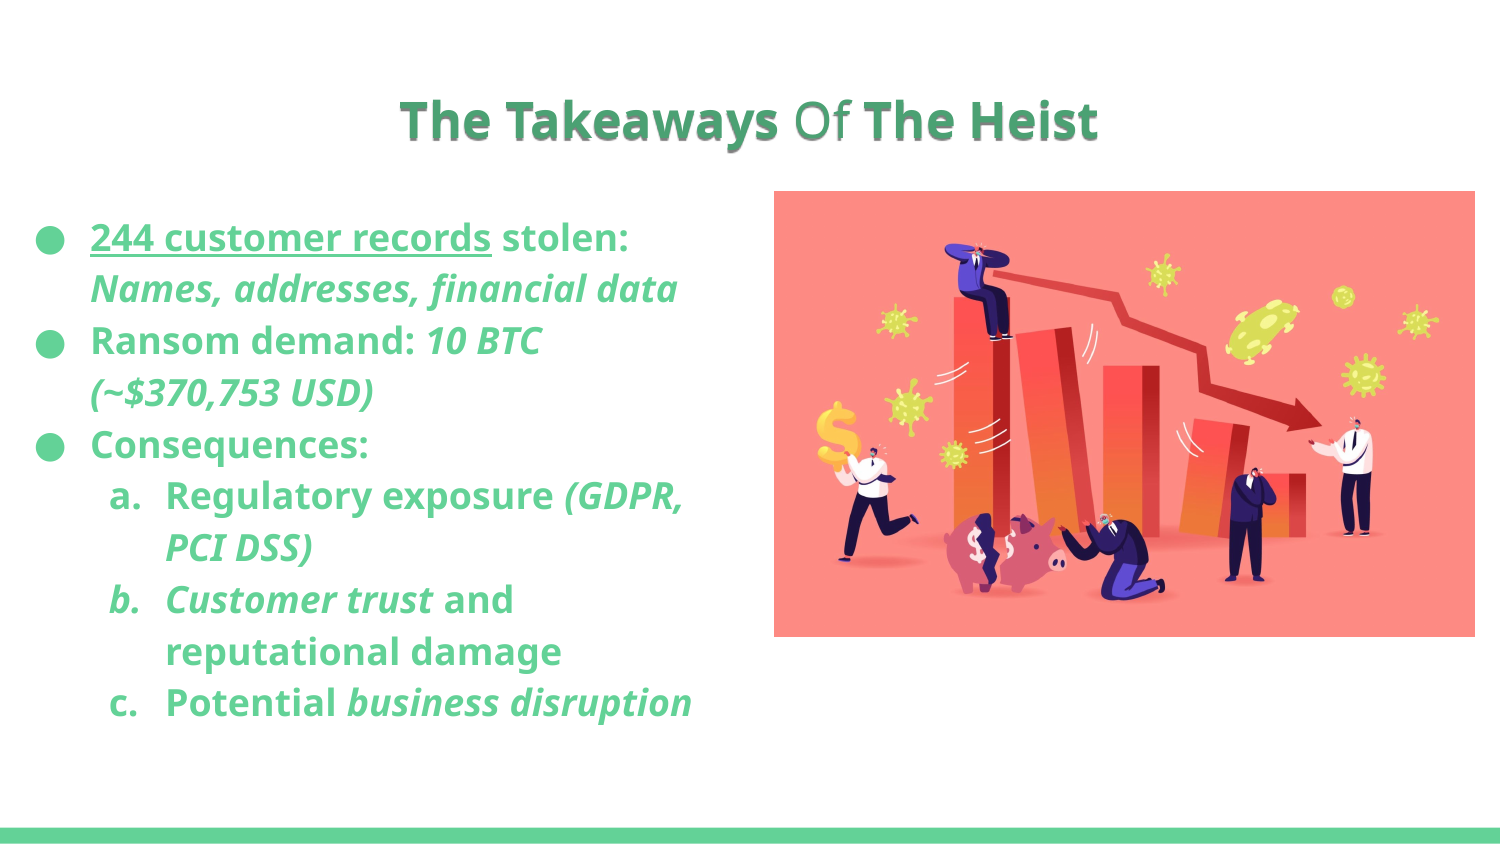

# The Takeaways Of The Heist
244 customer records stolen: Names, addresses, financial data
Ransom demand: 10 BTC (~$370,753 USD)
Consequences:
Regulatory exposure (GDPR, PCI DSS)
Customer trust and reputational damage
Potential business disruption